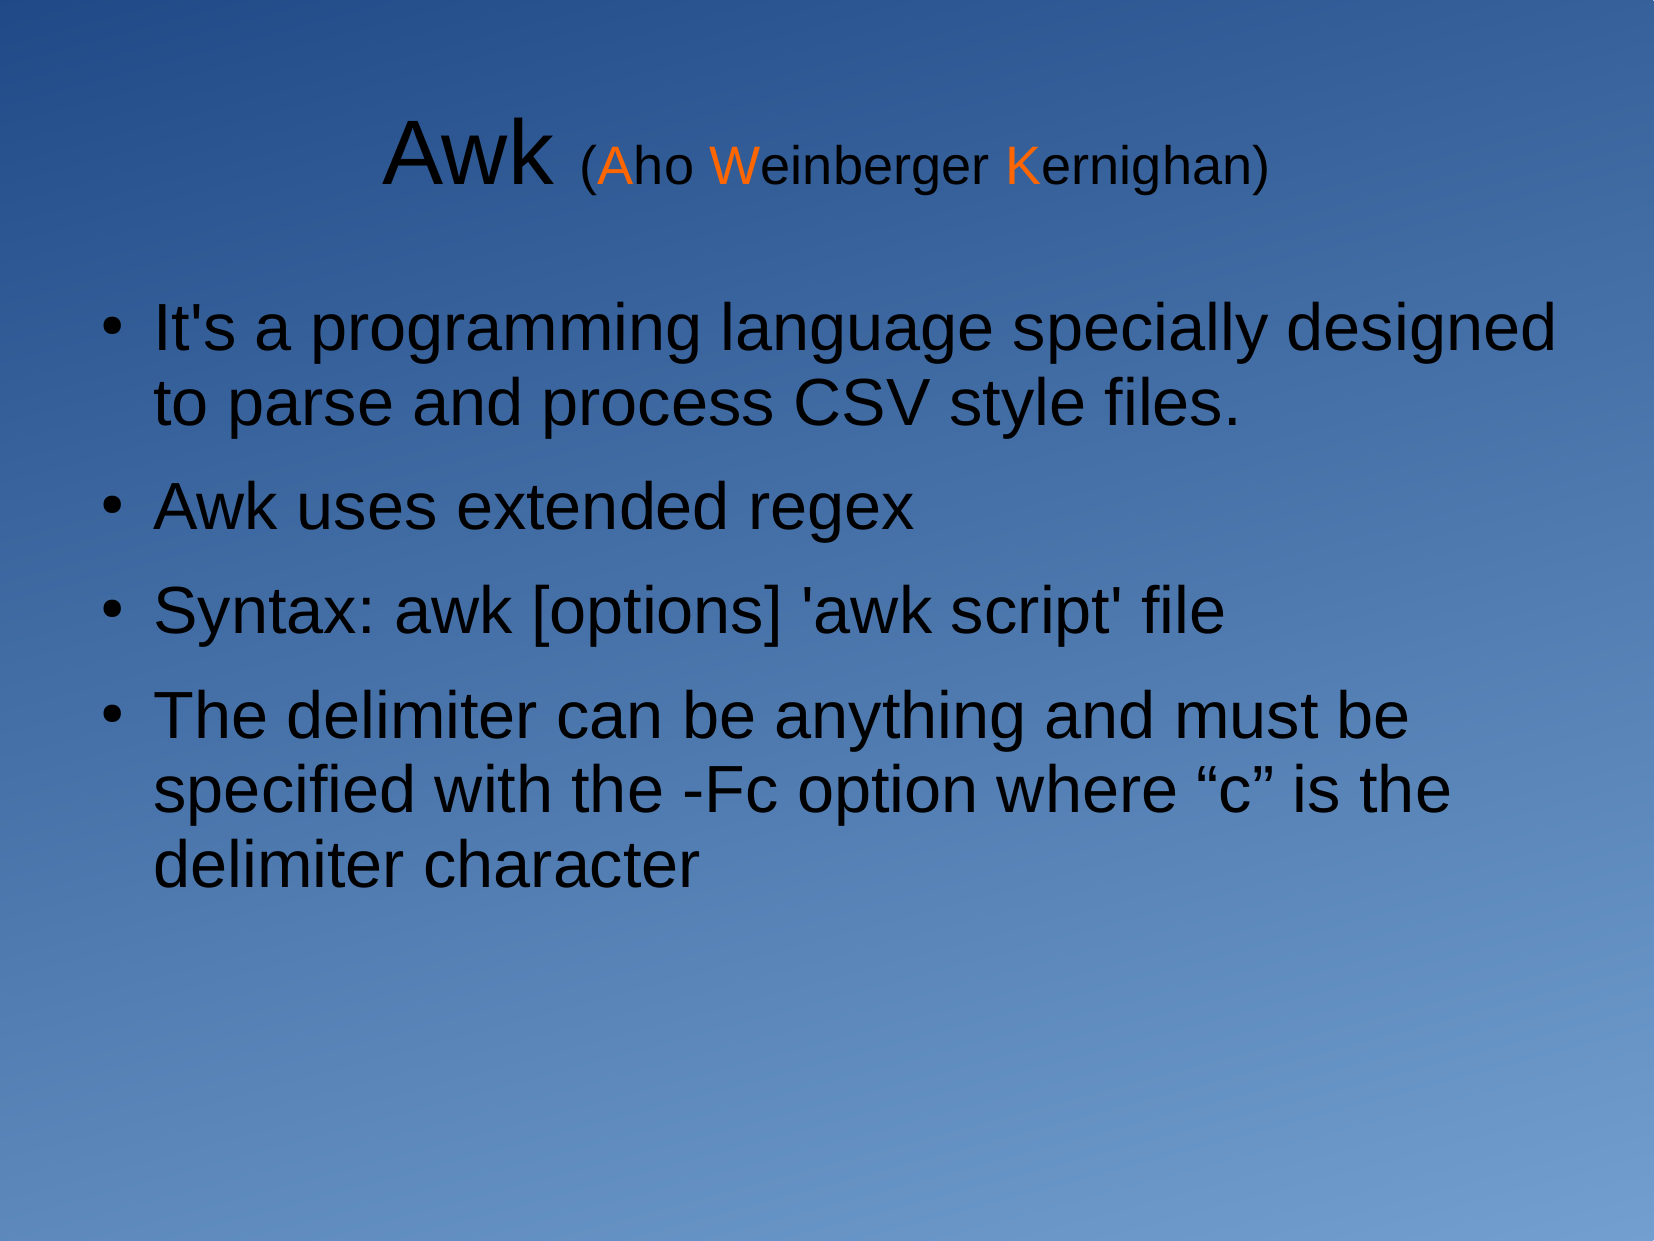

# Awk (Aho Weinberger Kernighan)
It's a programming language specially designed to parse and process CSV style files.
Awk uses extended regex
Syntax: awk [options] 'awk script' file
The delimiter can be anything and must be specified with the -Fc option where “c” is the delimiter character